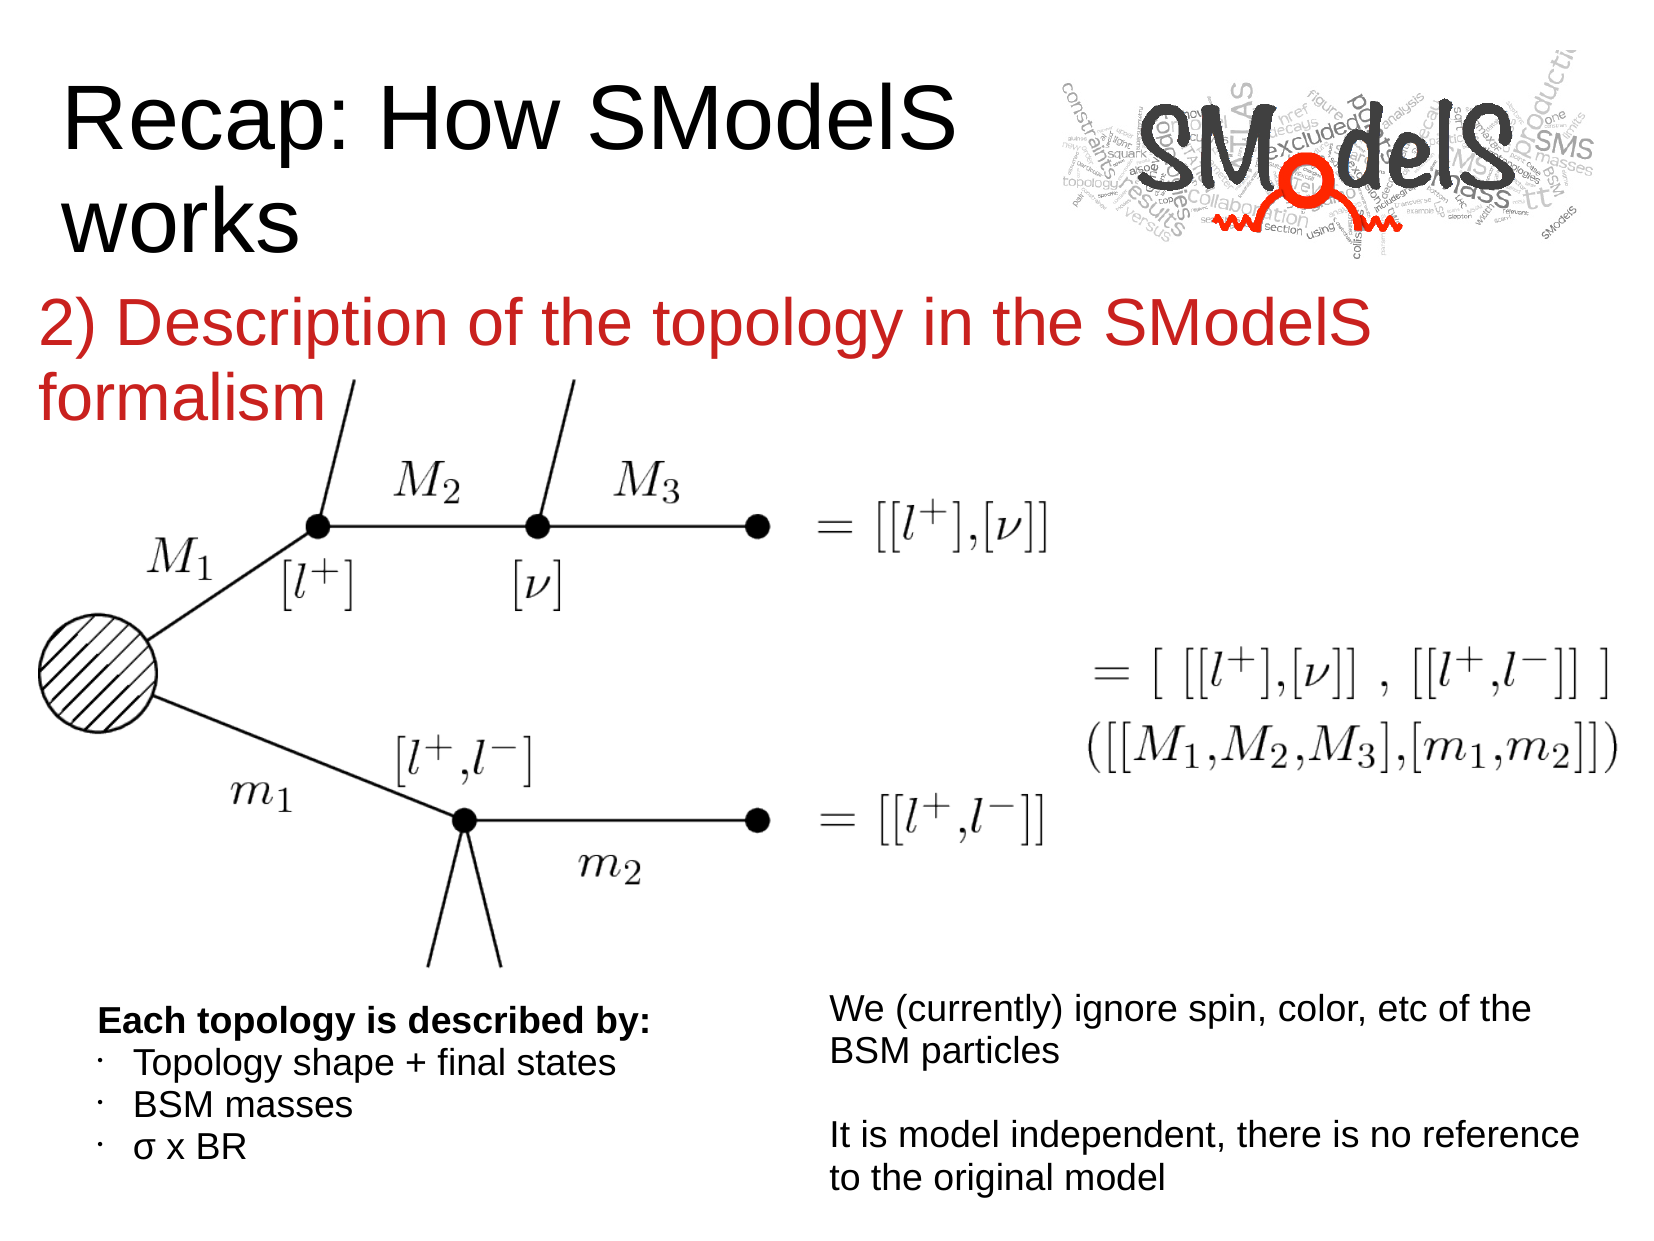

Recap: How SModelS works
2) Description of the topology in the SModelS formalism
We (currently) ignore spin, color, etc of the BSM particles
It is model independent, there is no reference
to the original model
Each topology is described by:
Topology shape + final states
BSM masses
σ x BR